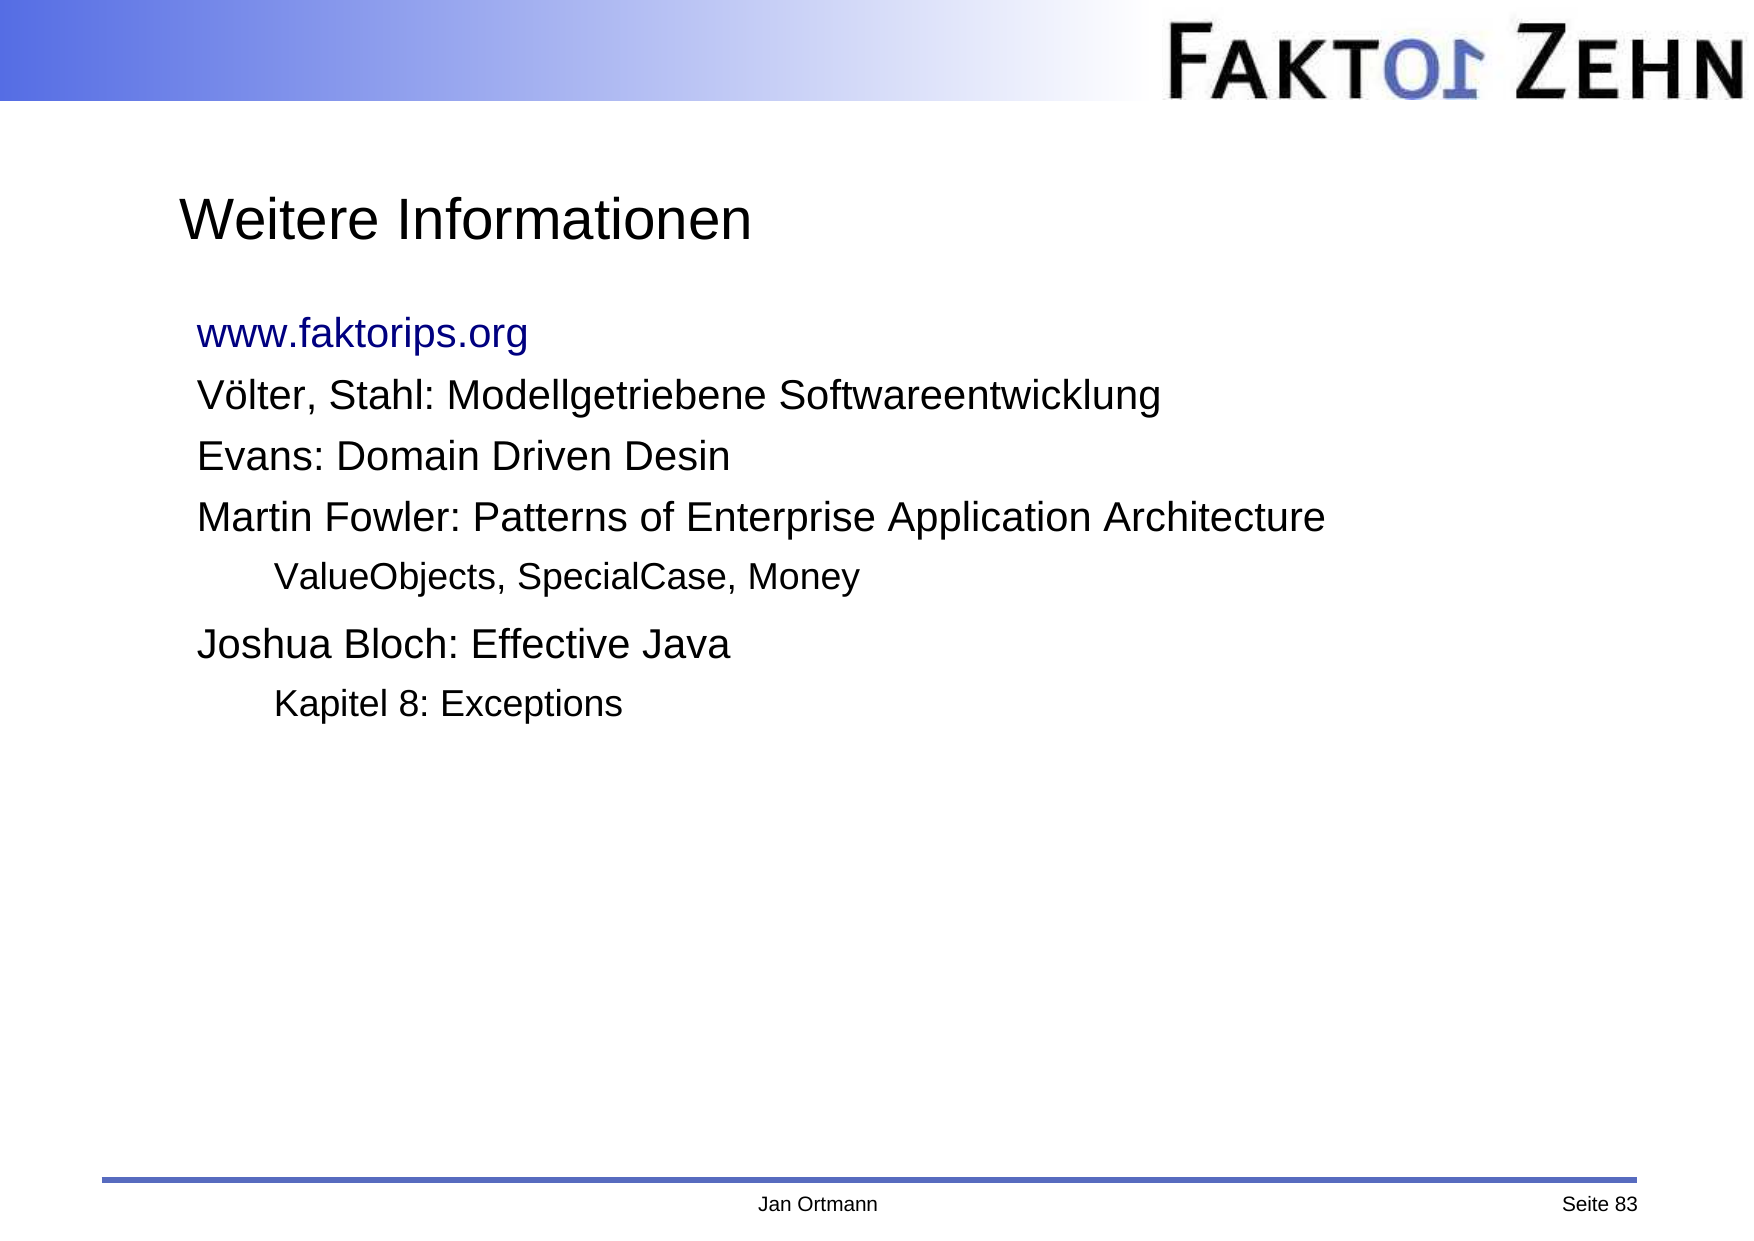

# Weitere Informationen
www.faktorips.org
Völter, Stahl: Modellgetriebene Softwareentwicklung
Evans: Domain Driven Desin
Martin Fowler: Patterns of Enterprise Application Architecture
ValueObjects, SpecialCase, Money
Joshua Bloch: Effective Java
Kapitel 8: Exceptions